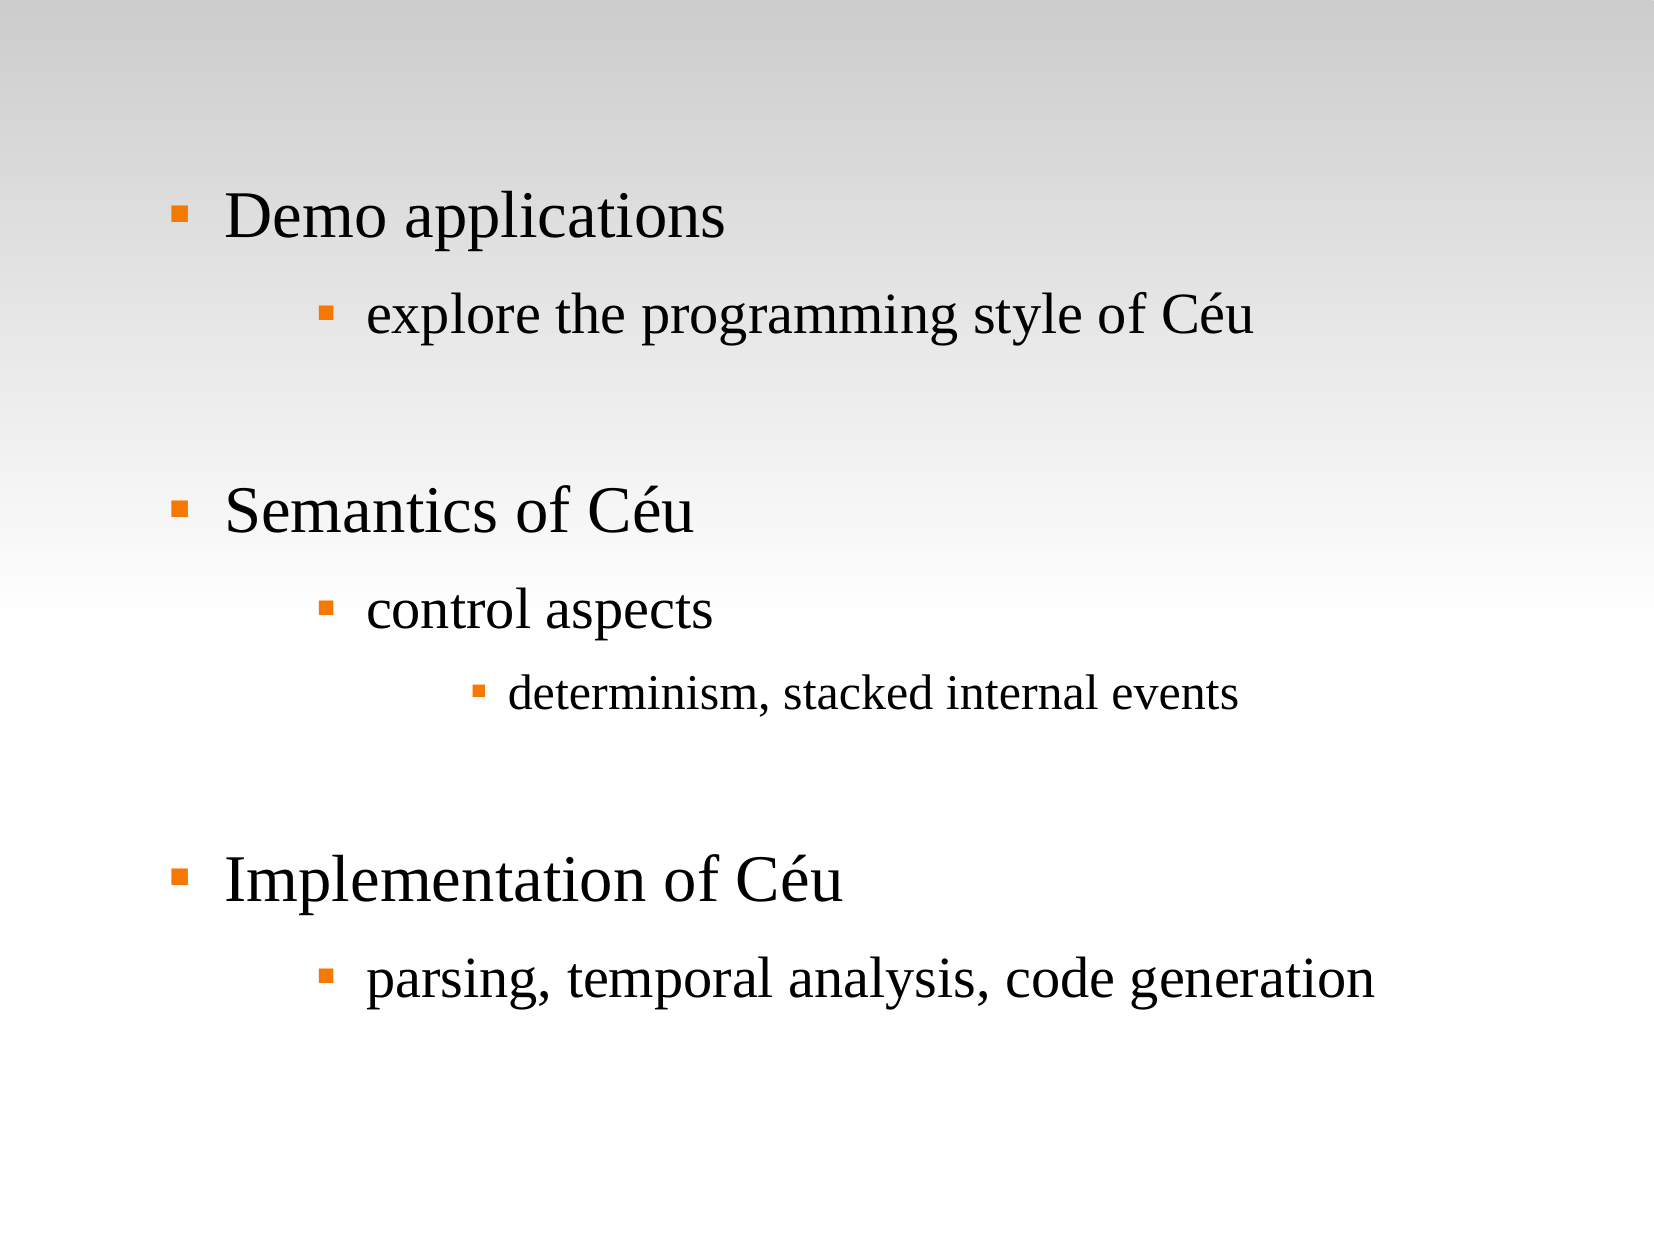

# Demo applications
explore the programming style of Céu
Semantics of Céu
control aspects
determinism, stacked internal events
Implementation of Céu
parsing, temporal analysis, code generation